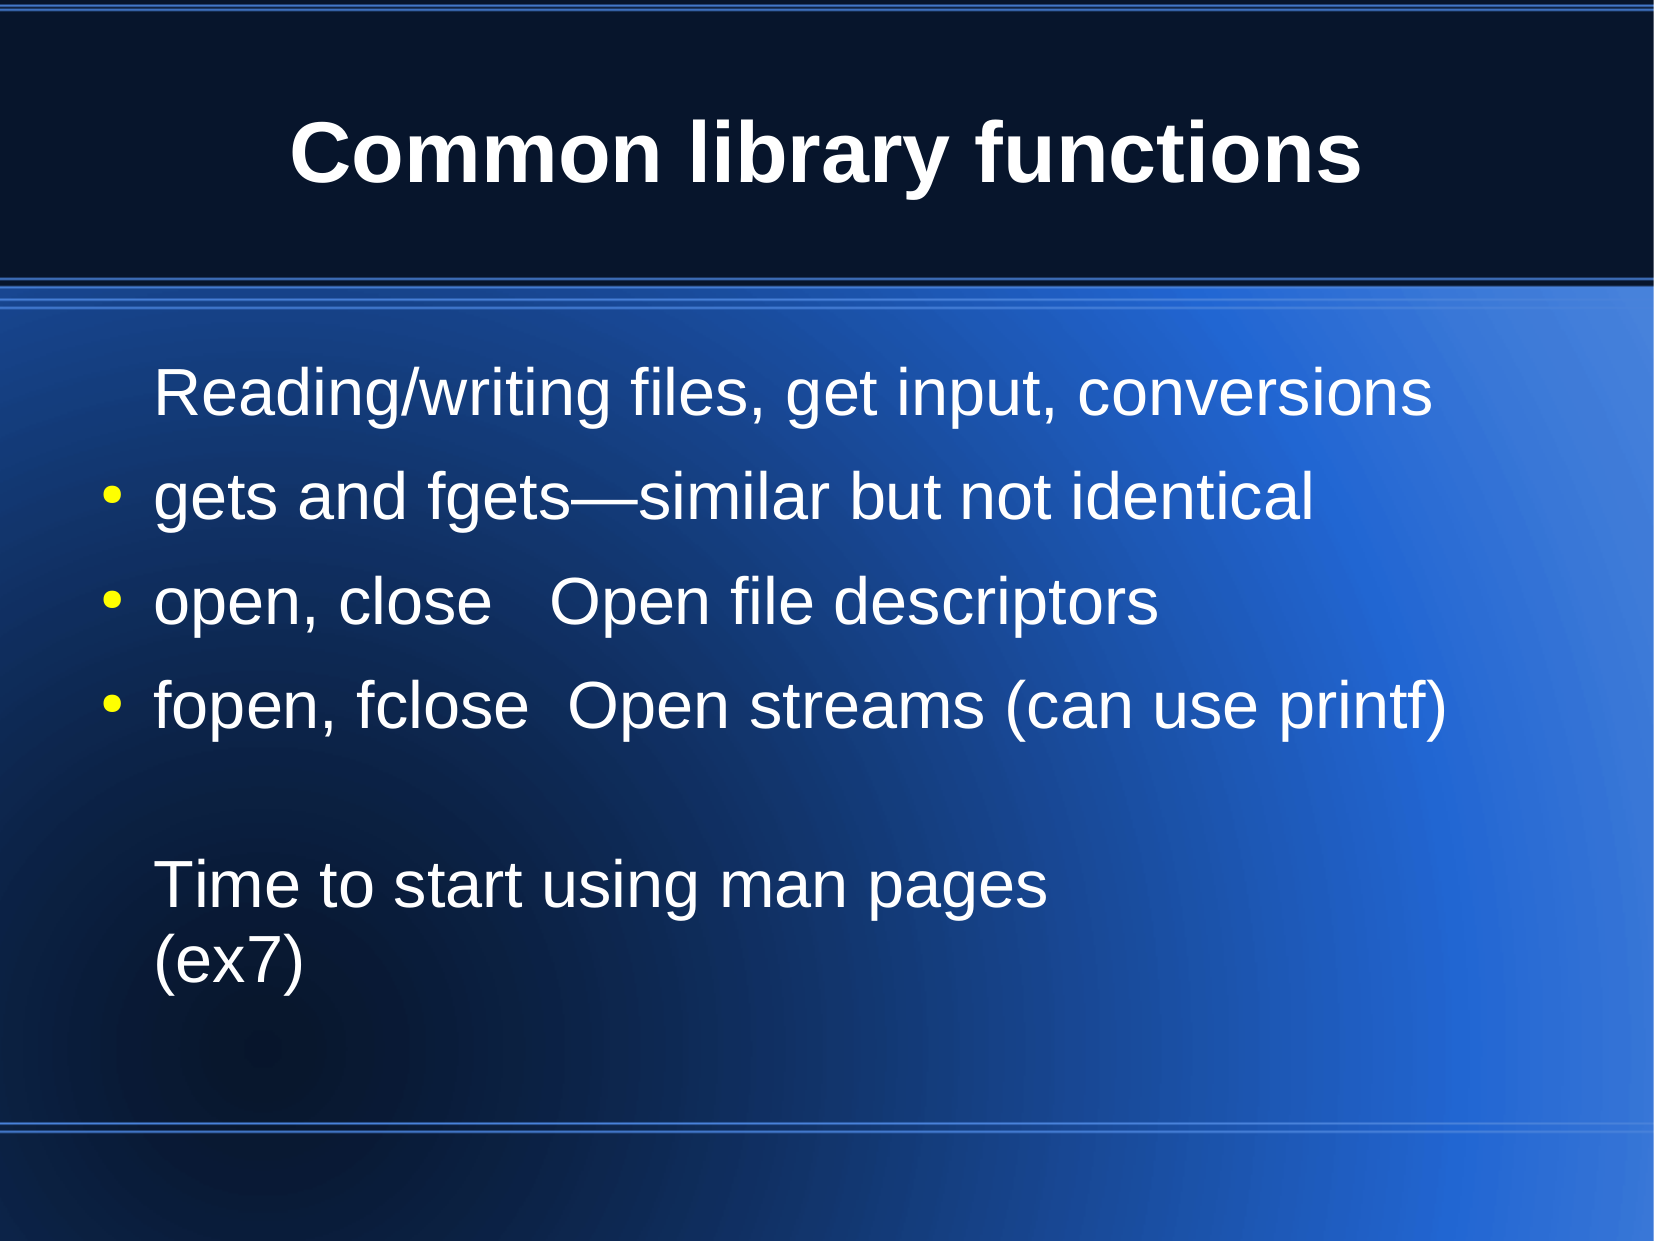

# Common library functions
Reading/writing files, get input, conversions
gets and fgets—similar but not identical
open, close Open file descriptors
fopen, fclose Open streams (can use printf)
Time to start using man pages
(ex7)